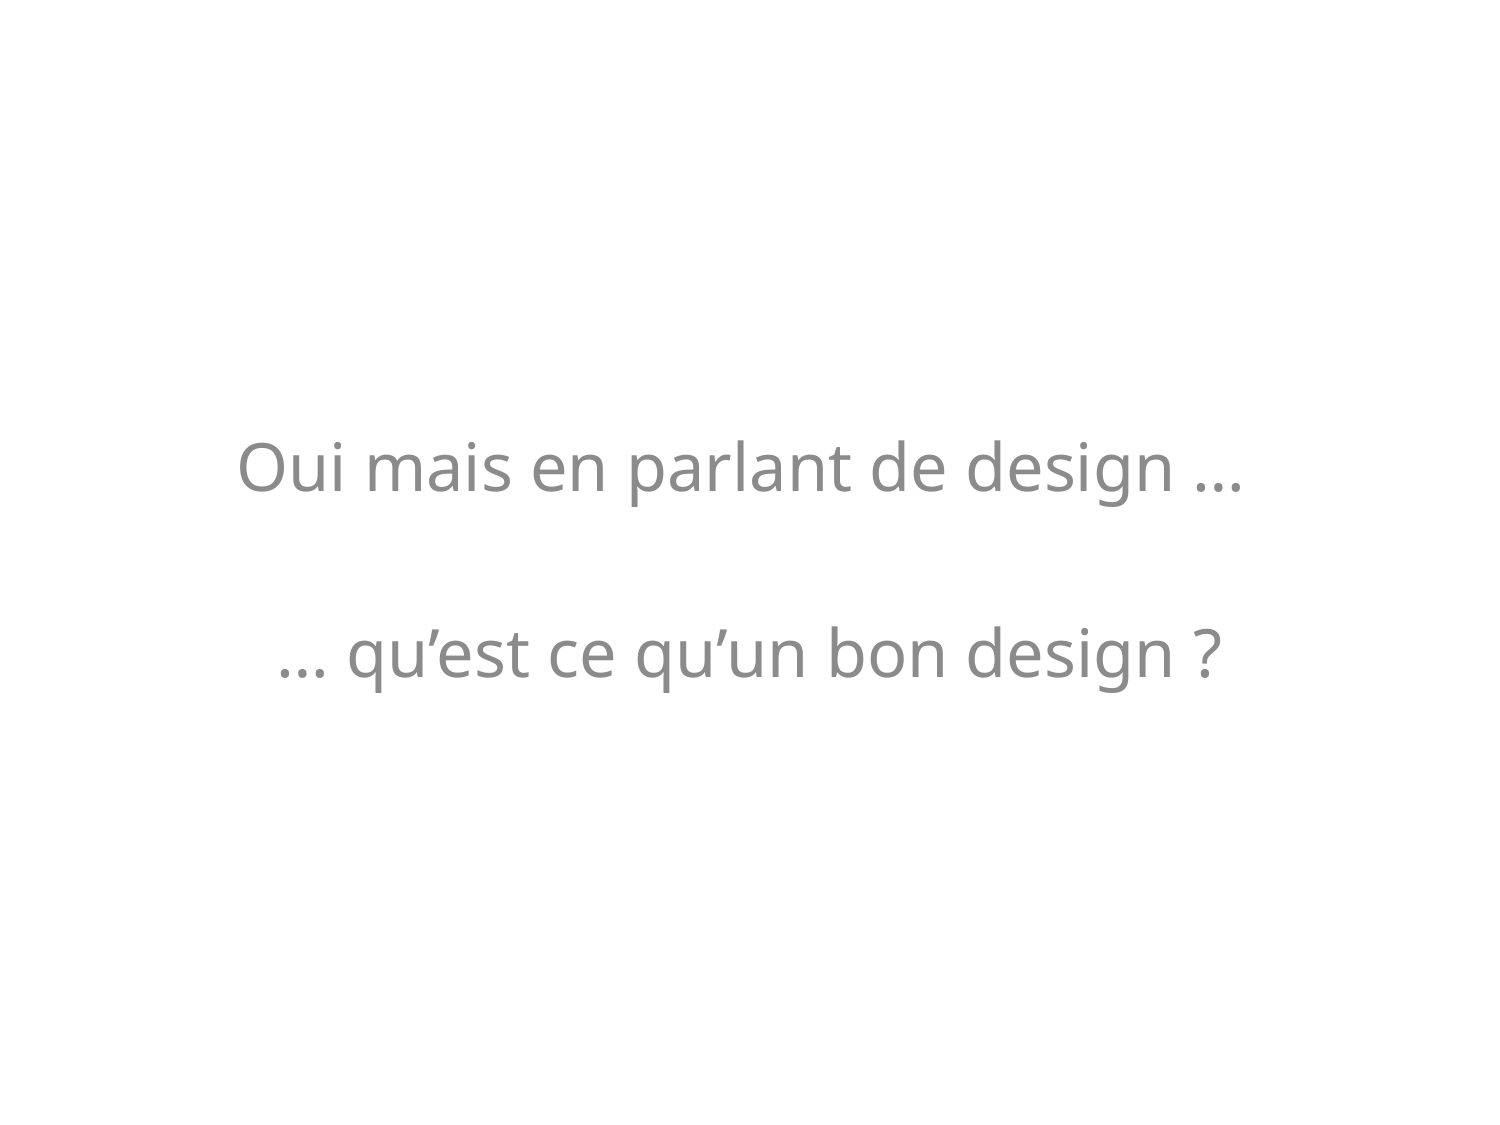

Oui mais en parlant de design …
… qu’est ce qu’un bon design ?